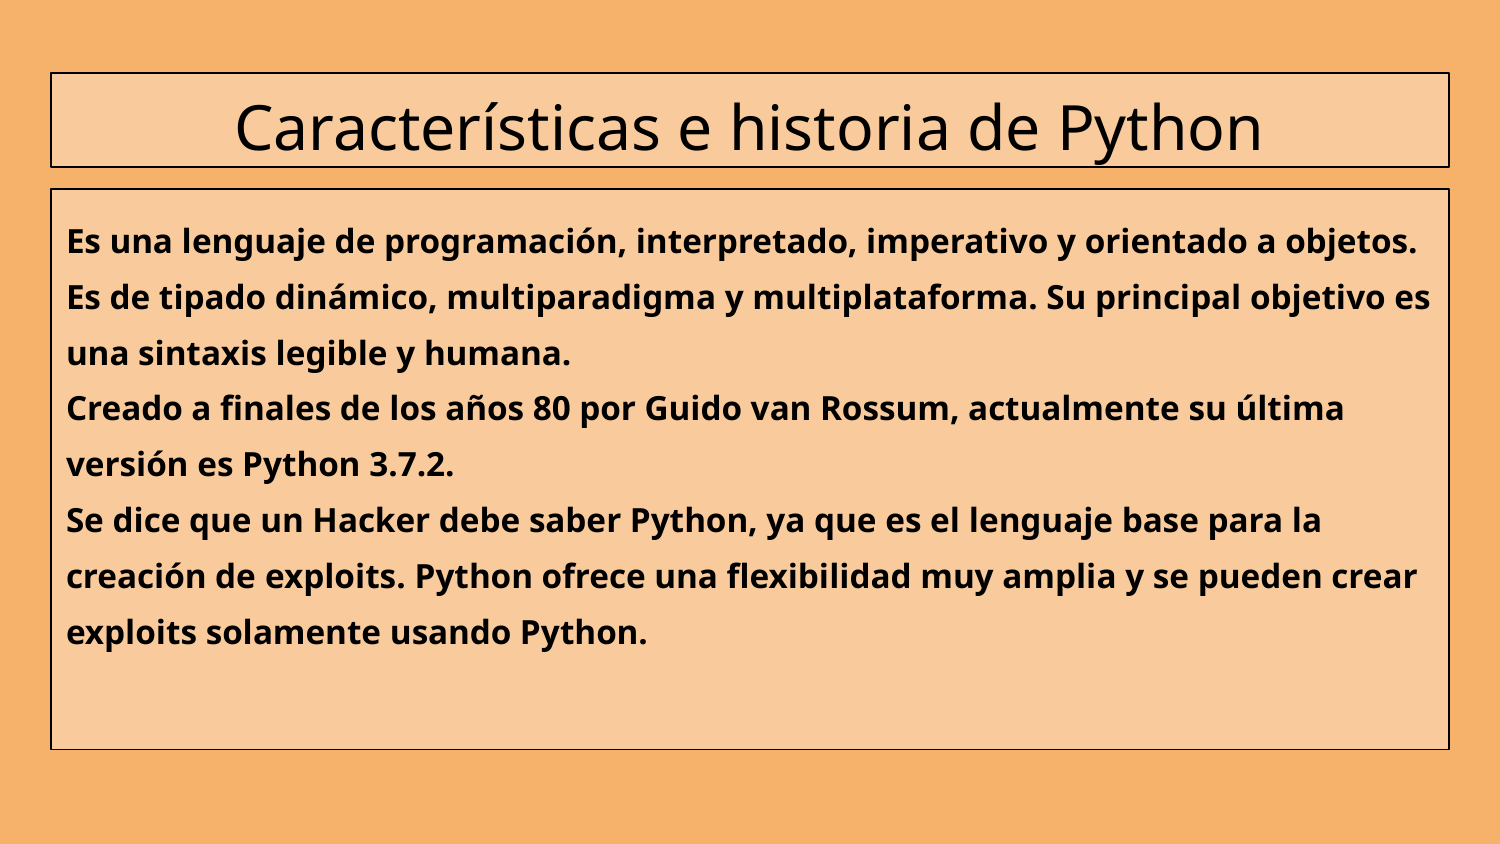

# Características e historia de Python
Es una lenguaje de programación, interpretado, imperativo y orientado a objetos.
Es de tipado dinámico, multiparadigma y multiplataforma. Su principal objetivo es una sintaxis legible y humana.
Creado a finales de los años 80 por Guido van Rossum, actualmente su última versión es Python 3.7.2.
Se dice que un Hacker debe saber Python, ya que es el lenguaje base para la creación de exploits. Python ofrece una flexibilidad muy amplia y se pueden crear exploits solamente usando Python.